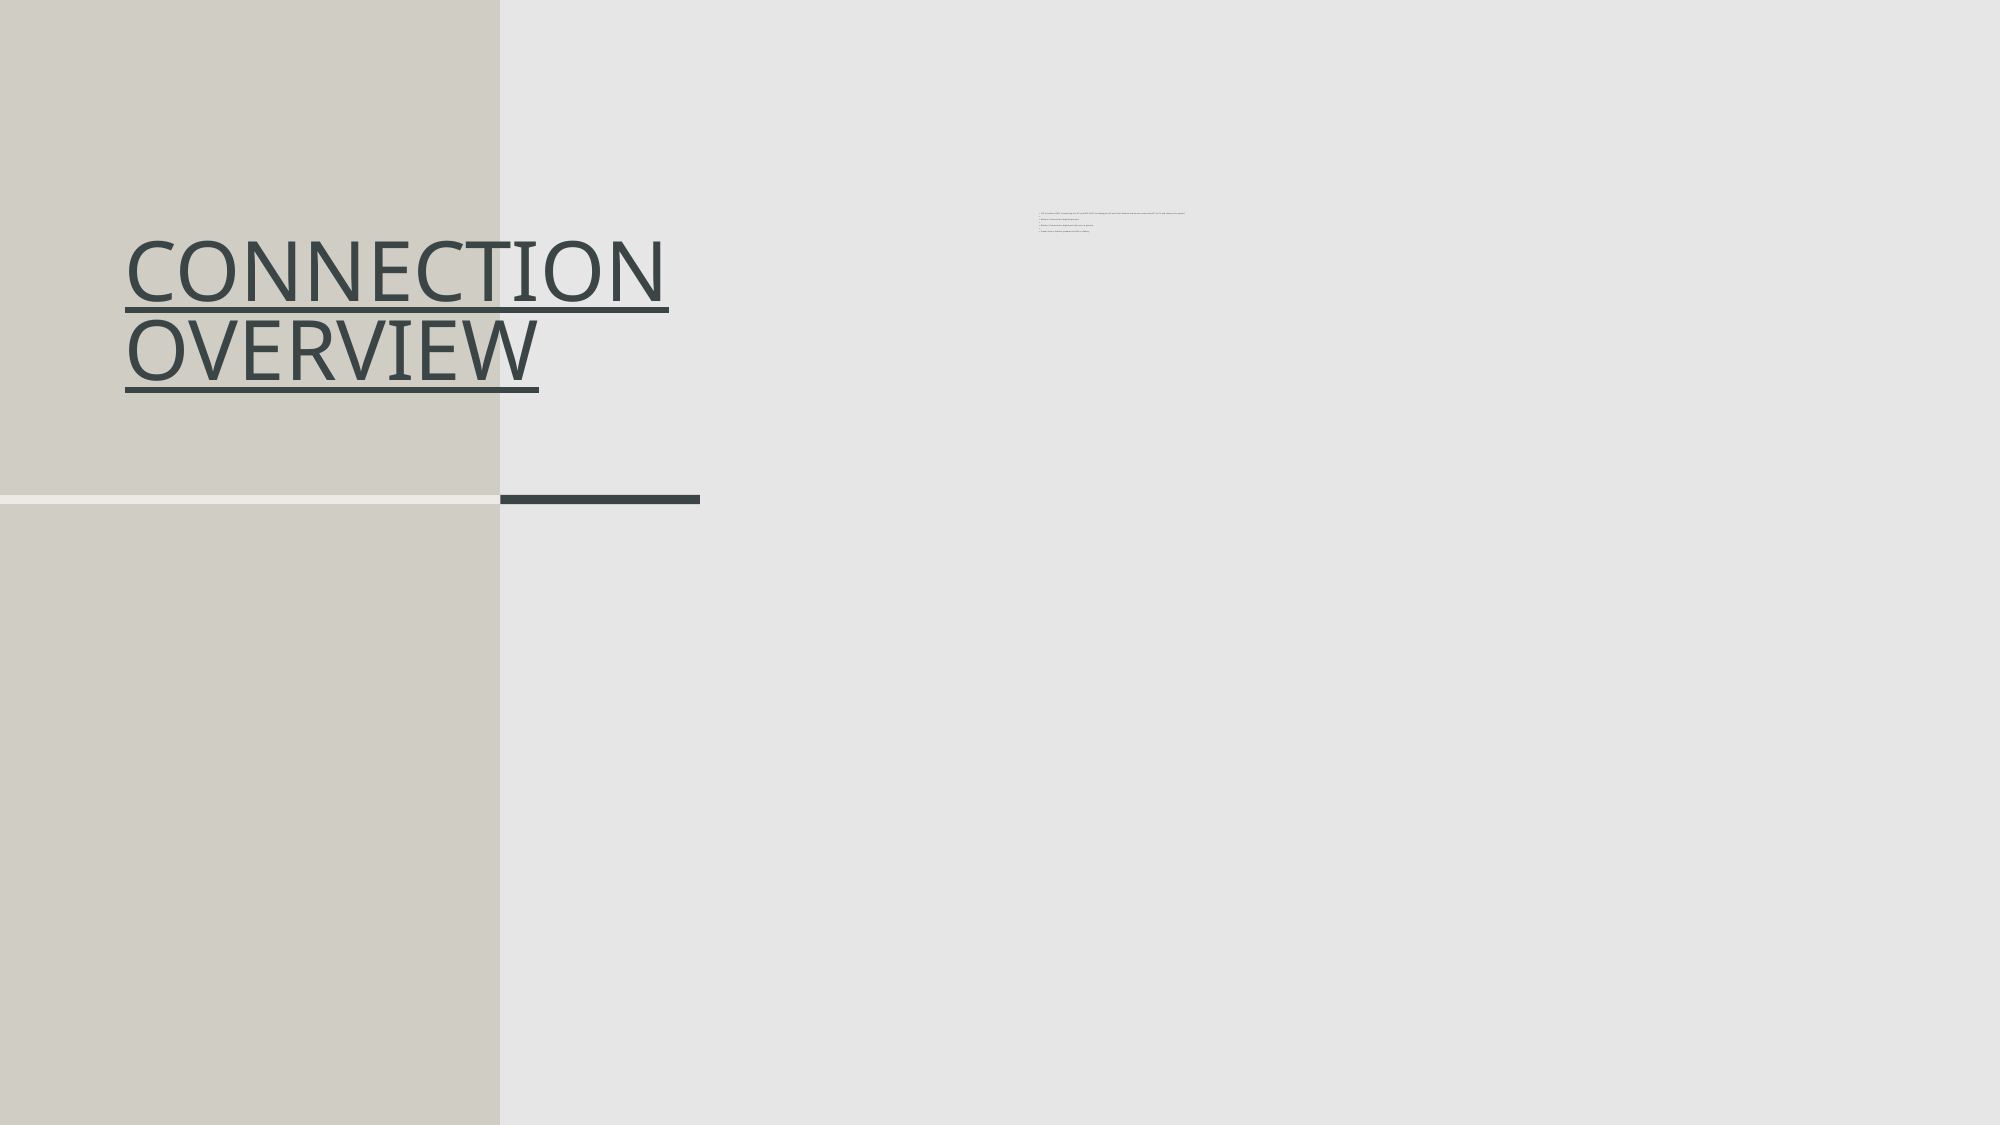

I2C to Arduino UNO : Connecting the SCL and SDA of I2C to Analog pins A5 and A4 of Arduino and we are connecting VCC to 5V and other pin to ground
Buttons: Connected to digital input pins
Buzzers: Connected to digital and other one to ground
Power Source: Arduino powered via USB or Battery
# CONNECTION OVERVIEW